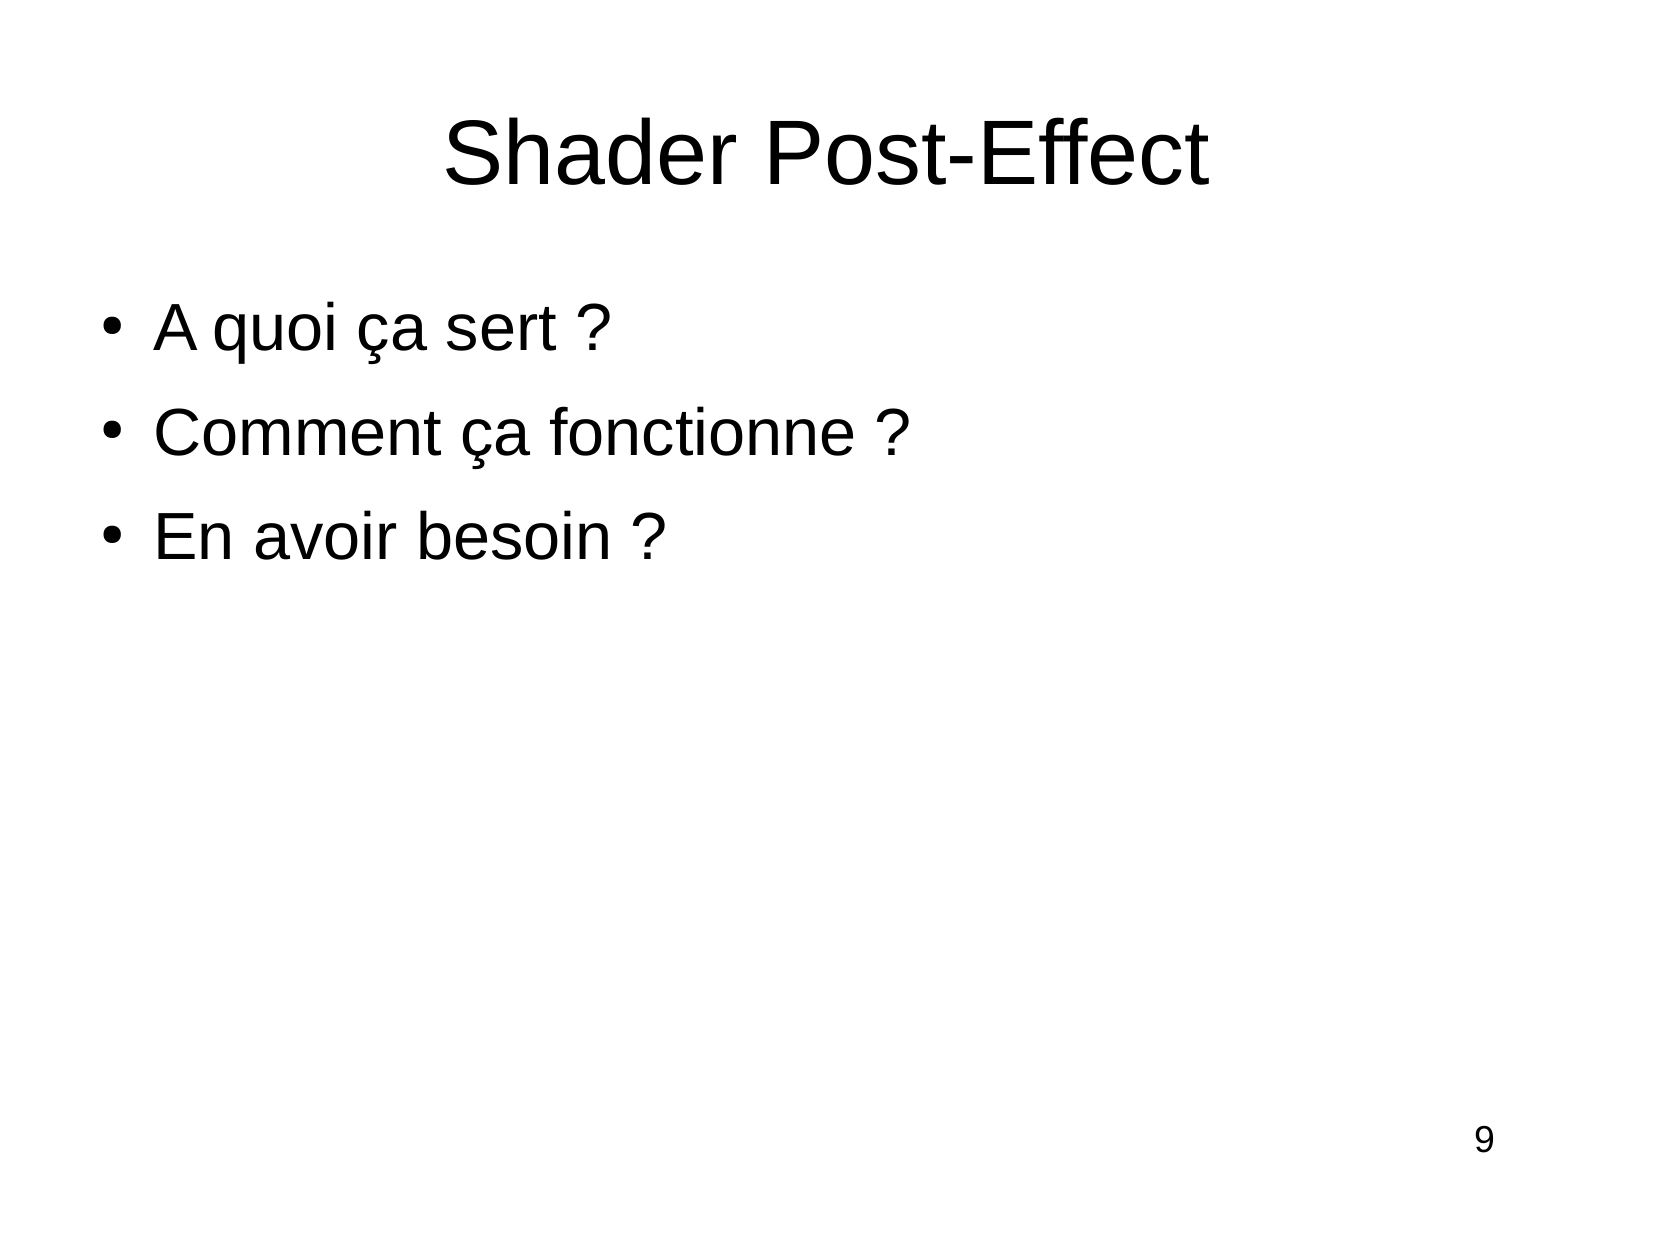

# Shader Post-Effect
A quoi ça sert ?
Comment ça fonctionne ?
En avoir besoin ?